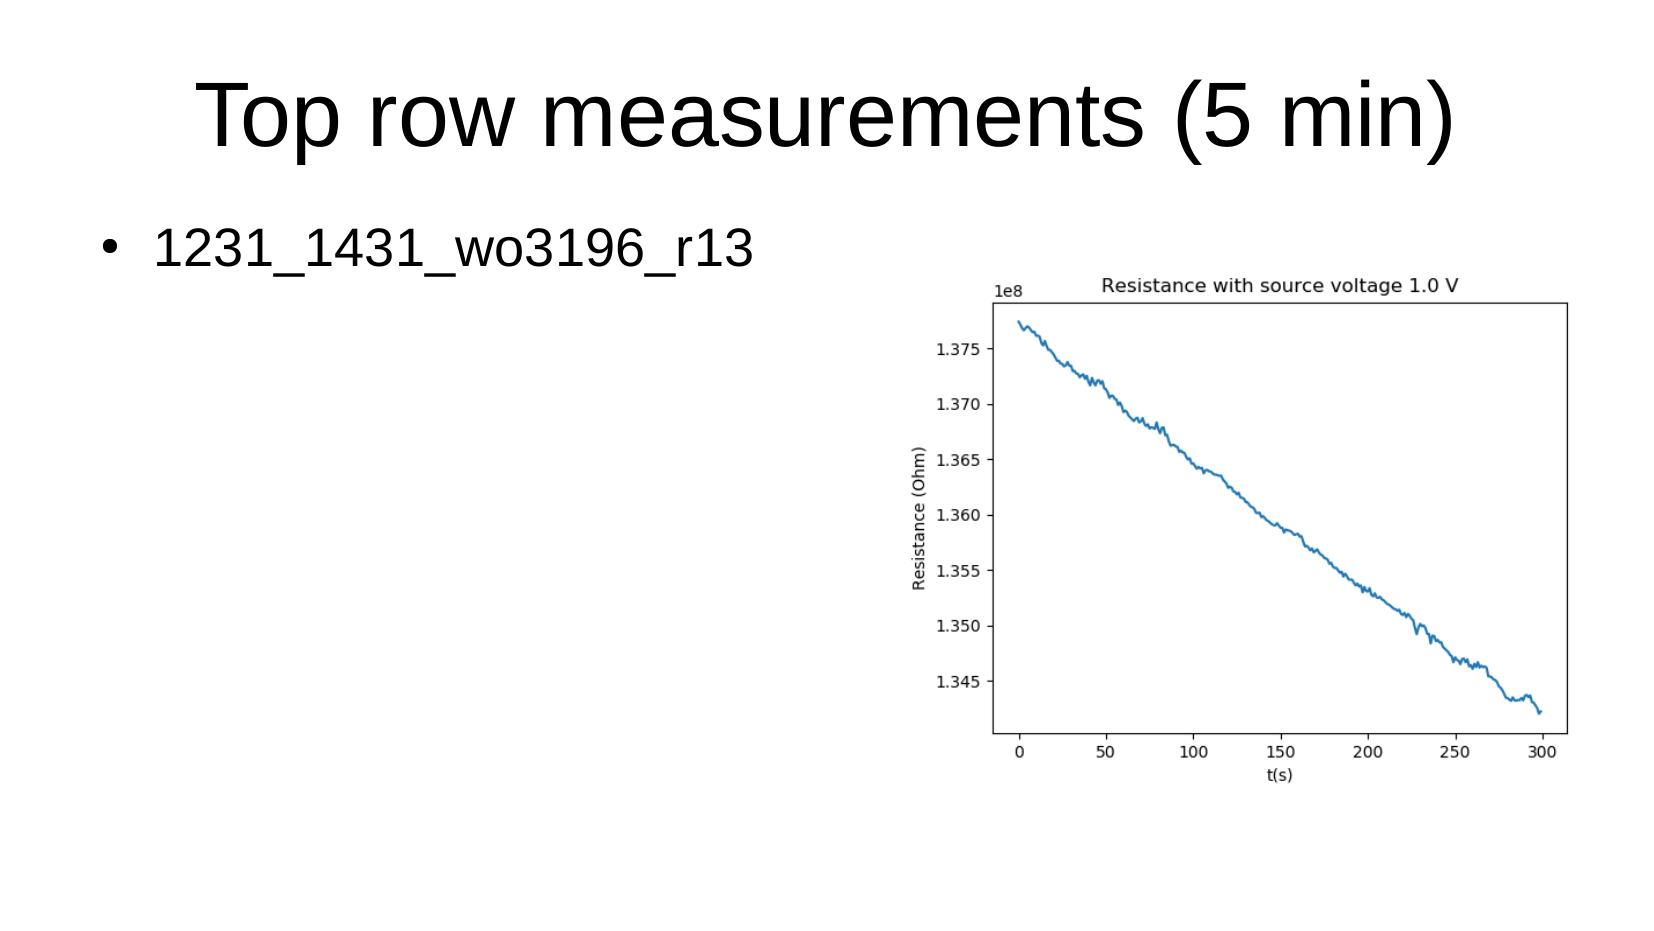

# Top row measurements (5 min)
1231_1431_wo3196_r13